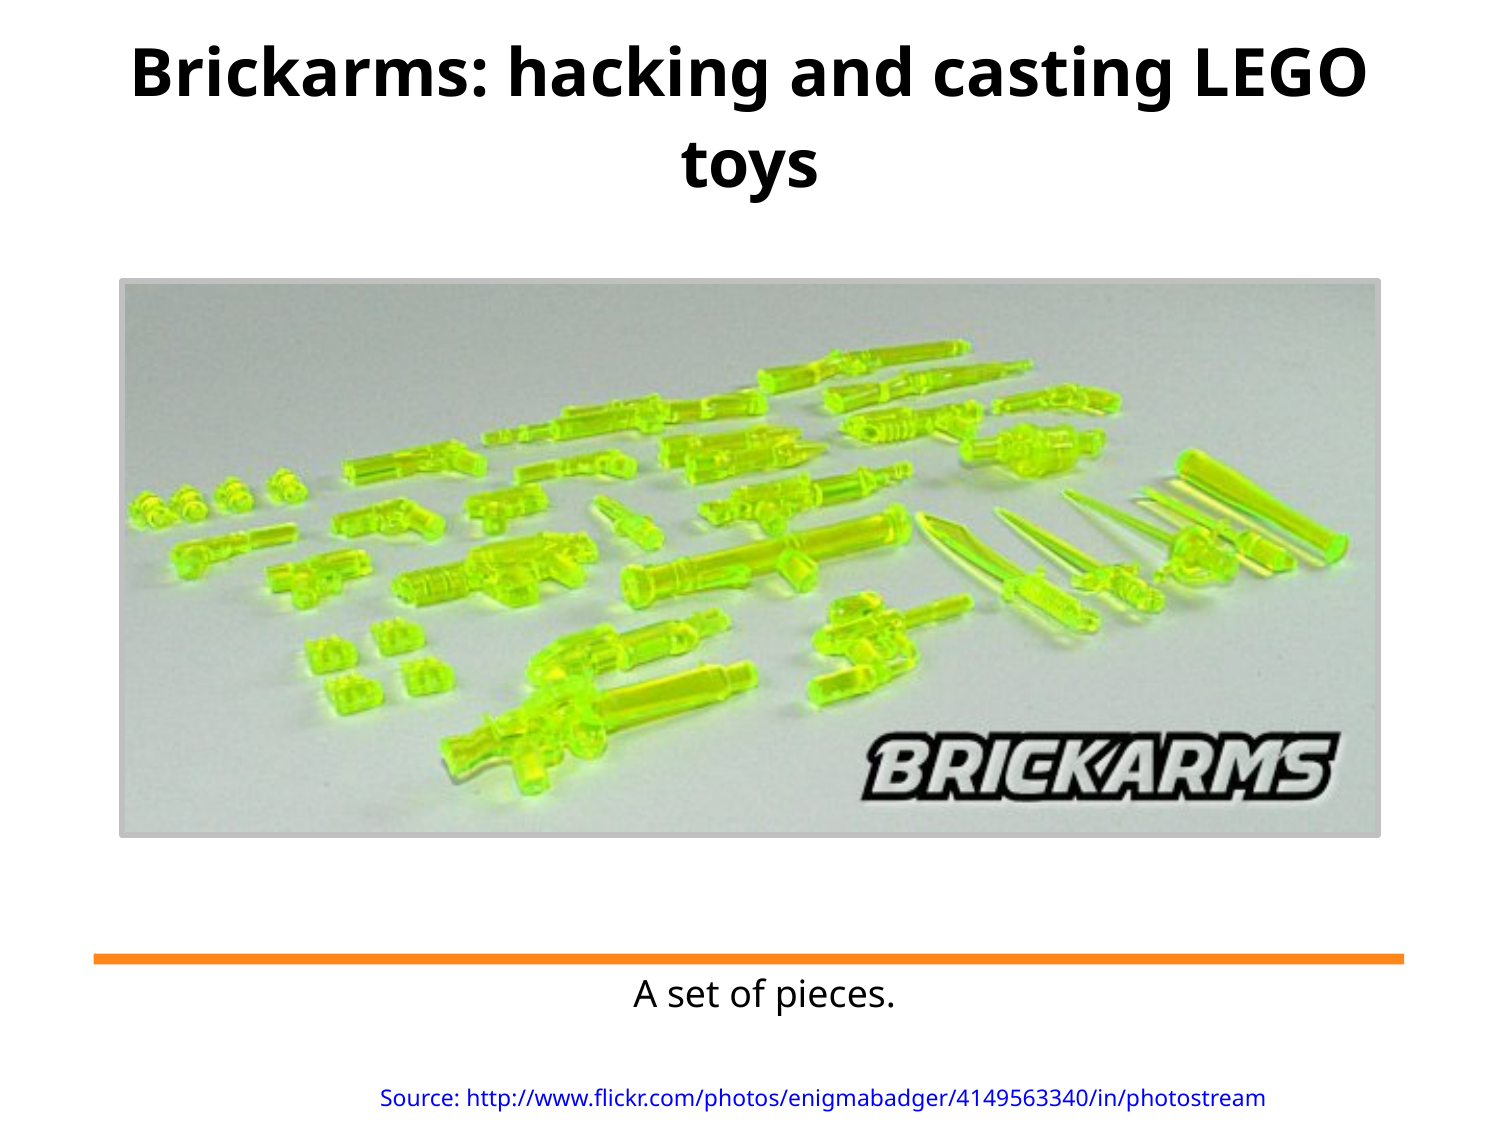

# Brickarms: hacking and casting LEGO toys
A set of pieces.
Source: http://www.flickr.com/photos/enigmabadger/4149563340/in/photostream